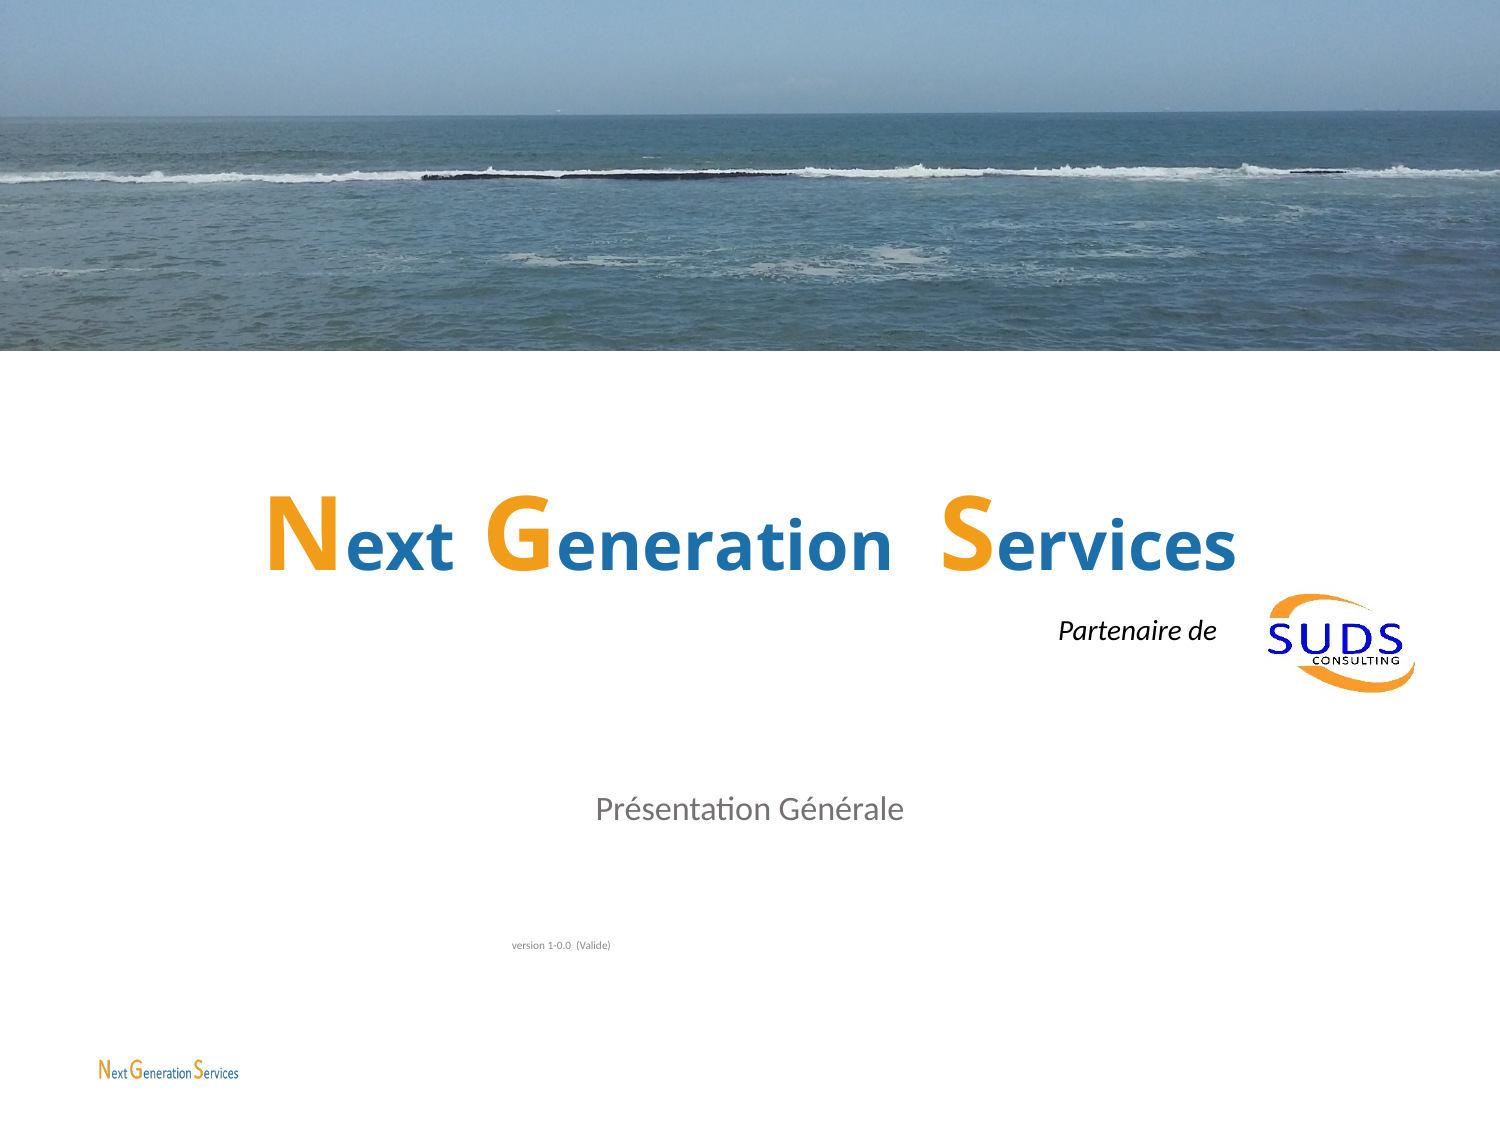

# Next Generation Services
Partenaire de
Présentation Générale
version 1-0.0 (Valide)